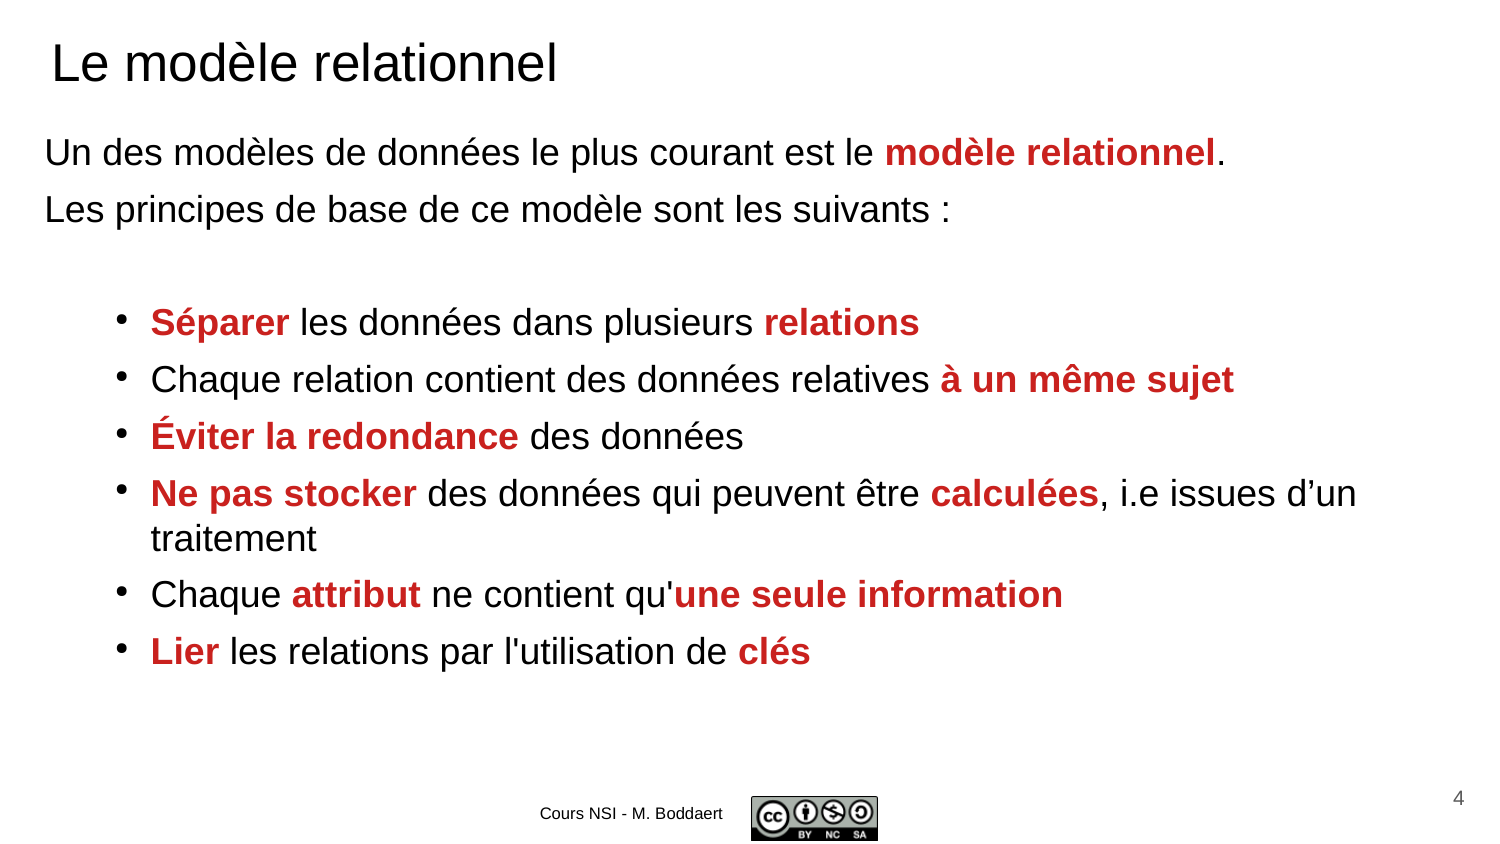

# Le modèle relationnel
Un des modèles de données le plus courant est le modèle relationnel.
Les principes de base de ce modèle sont les suivants :
Séparer les données dans plusieurs relations
Chaque relation contient des données relatives à un même sujet
Éviter la redondance des données
Ne pas stocker des données qui peuvent être calculées, i.e issues d’un traitement
Chaque attribut ne contient qu'une seule information
Lier les relations par l'utilisation de clés